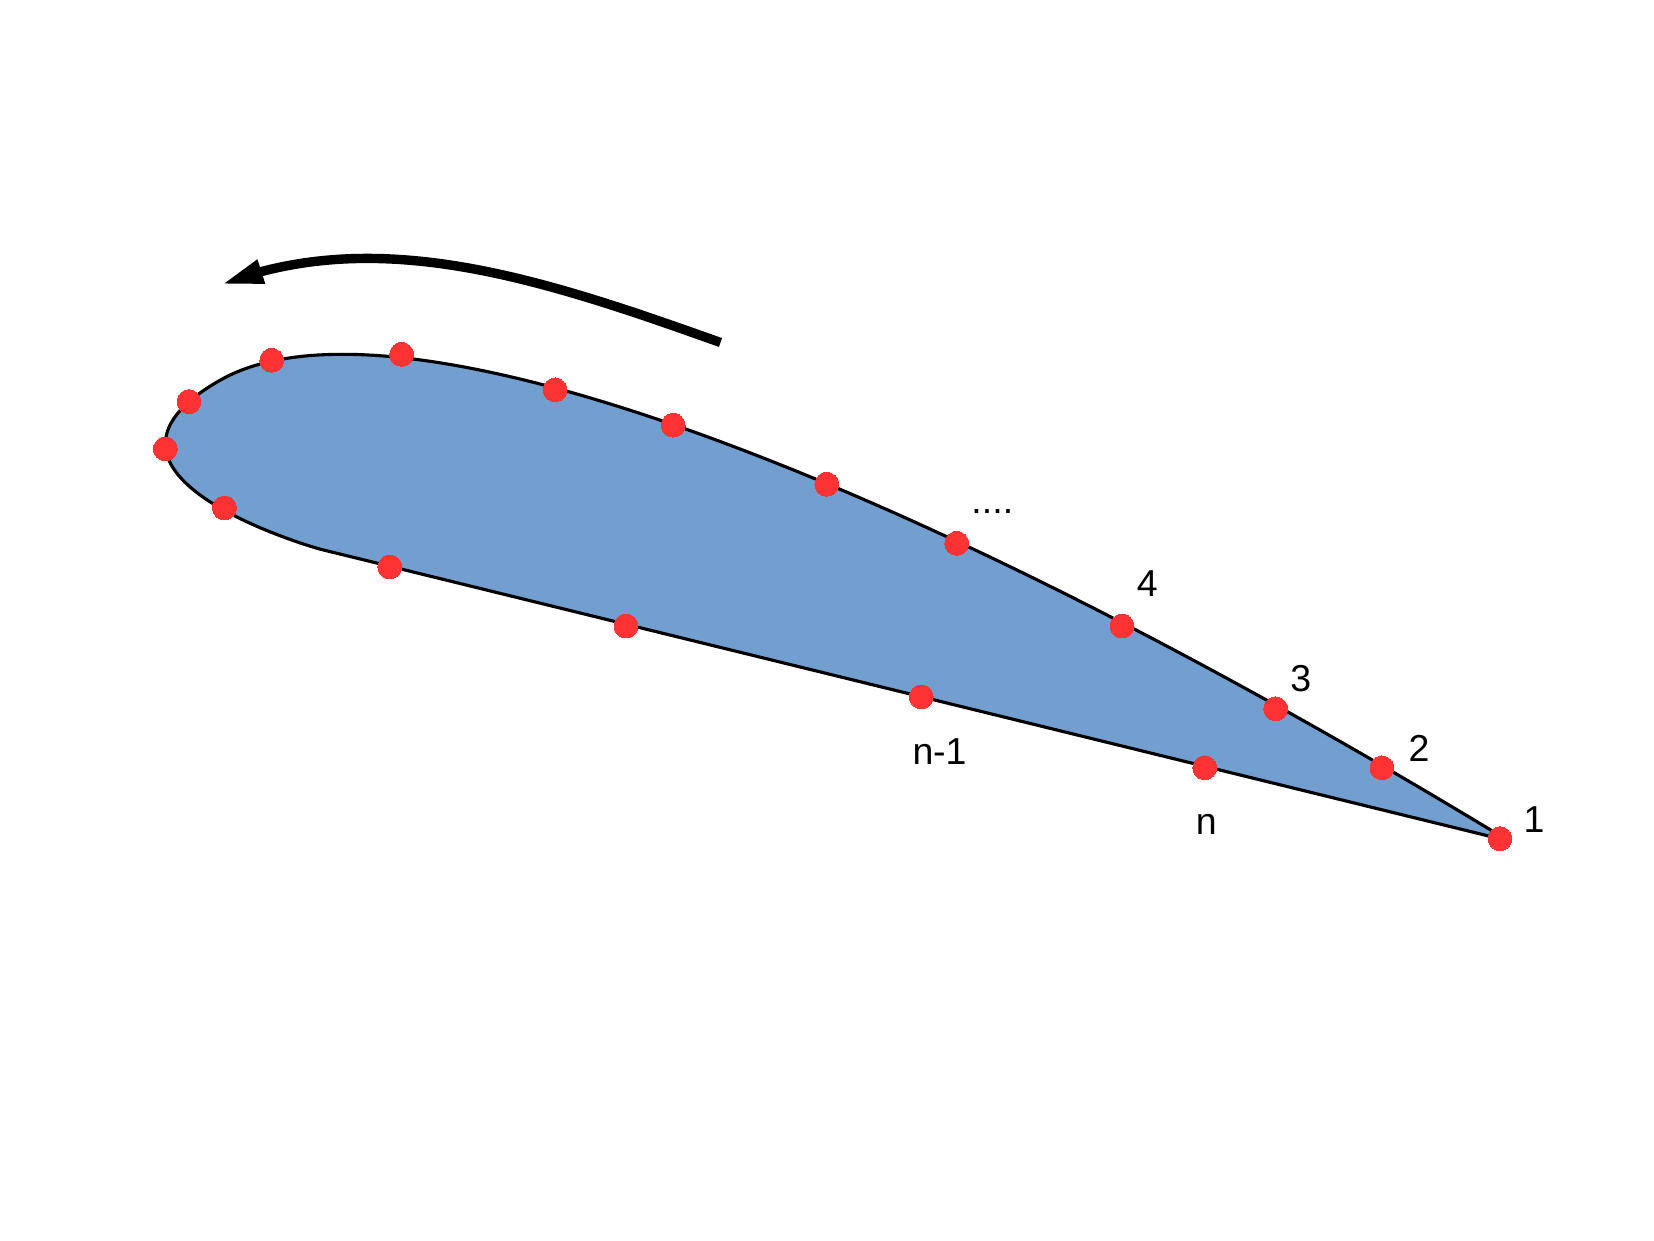

....
4
3
2
n-1
1
n